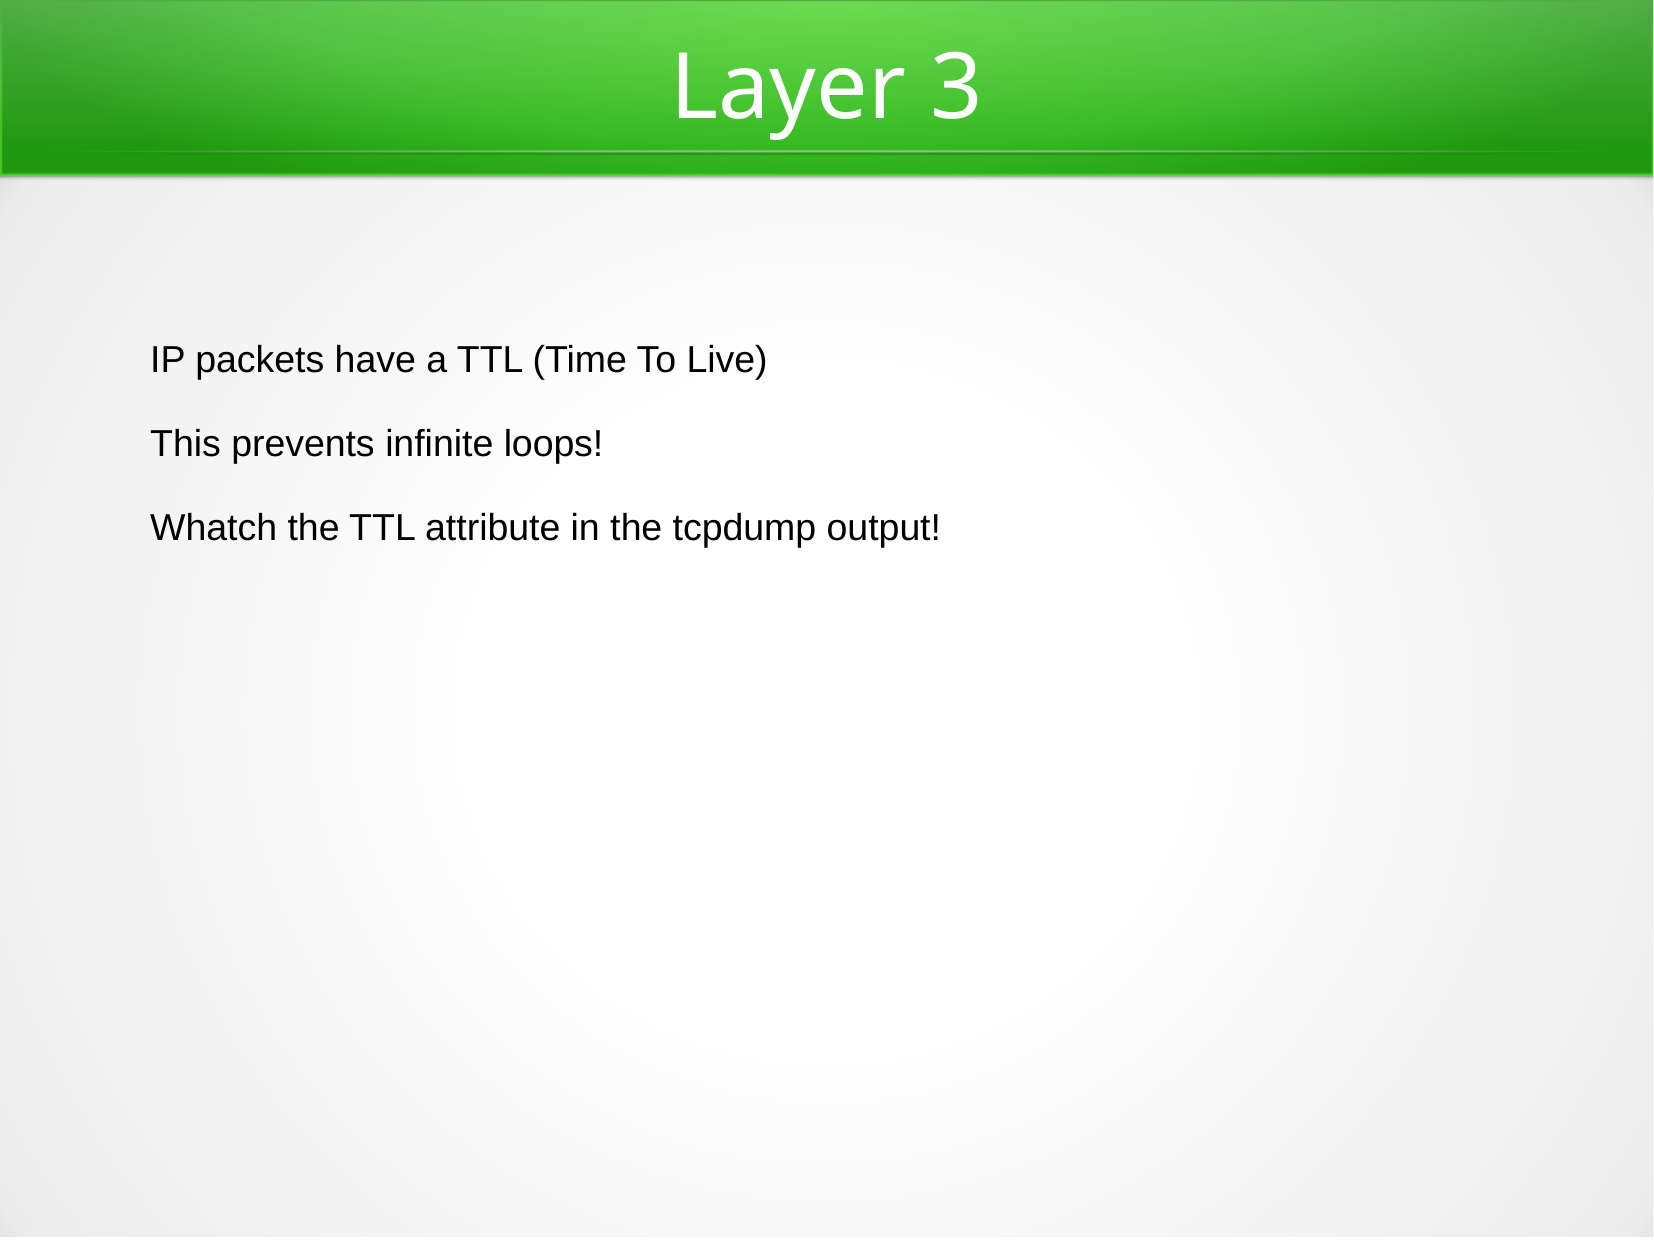

# Layer 3
IP packets have a TTL (Time To Live)
This prevents infinite loops!
Whatch the TTL attribute in the tcpdump output!